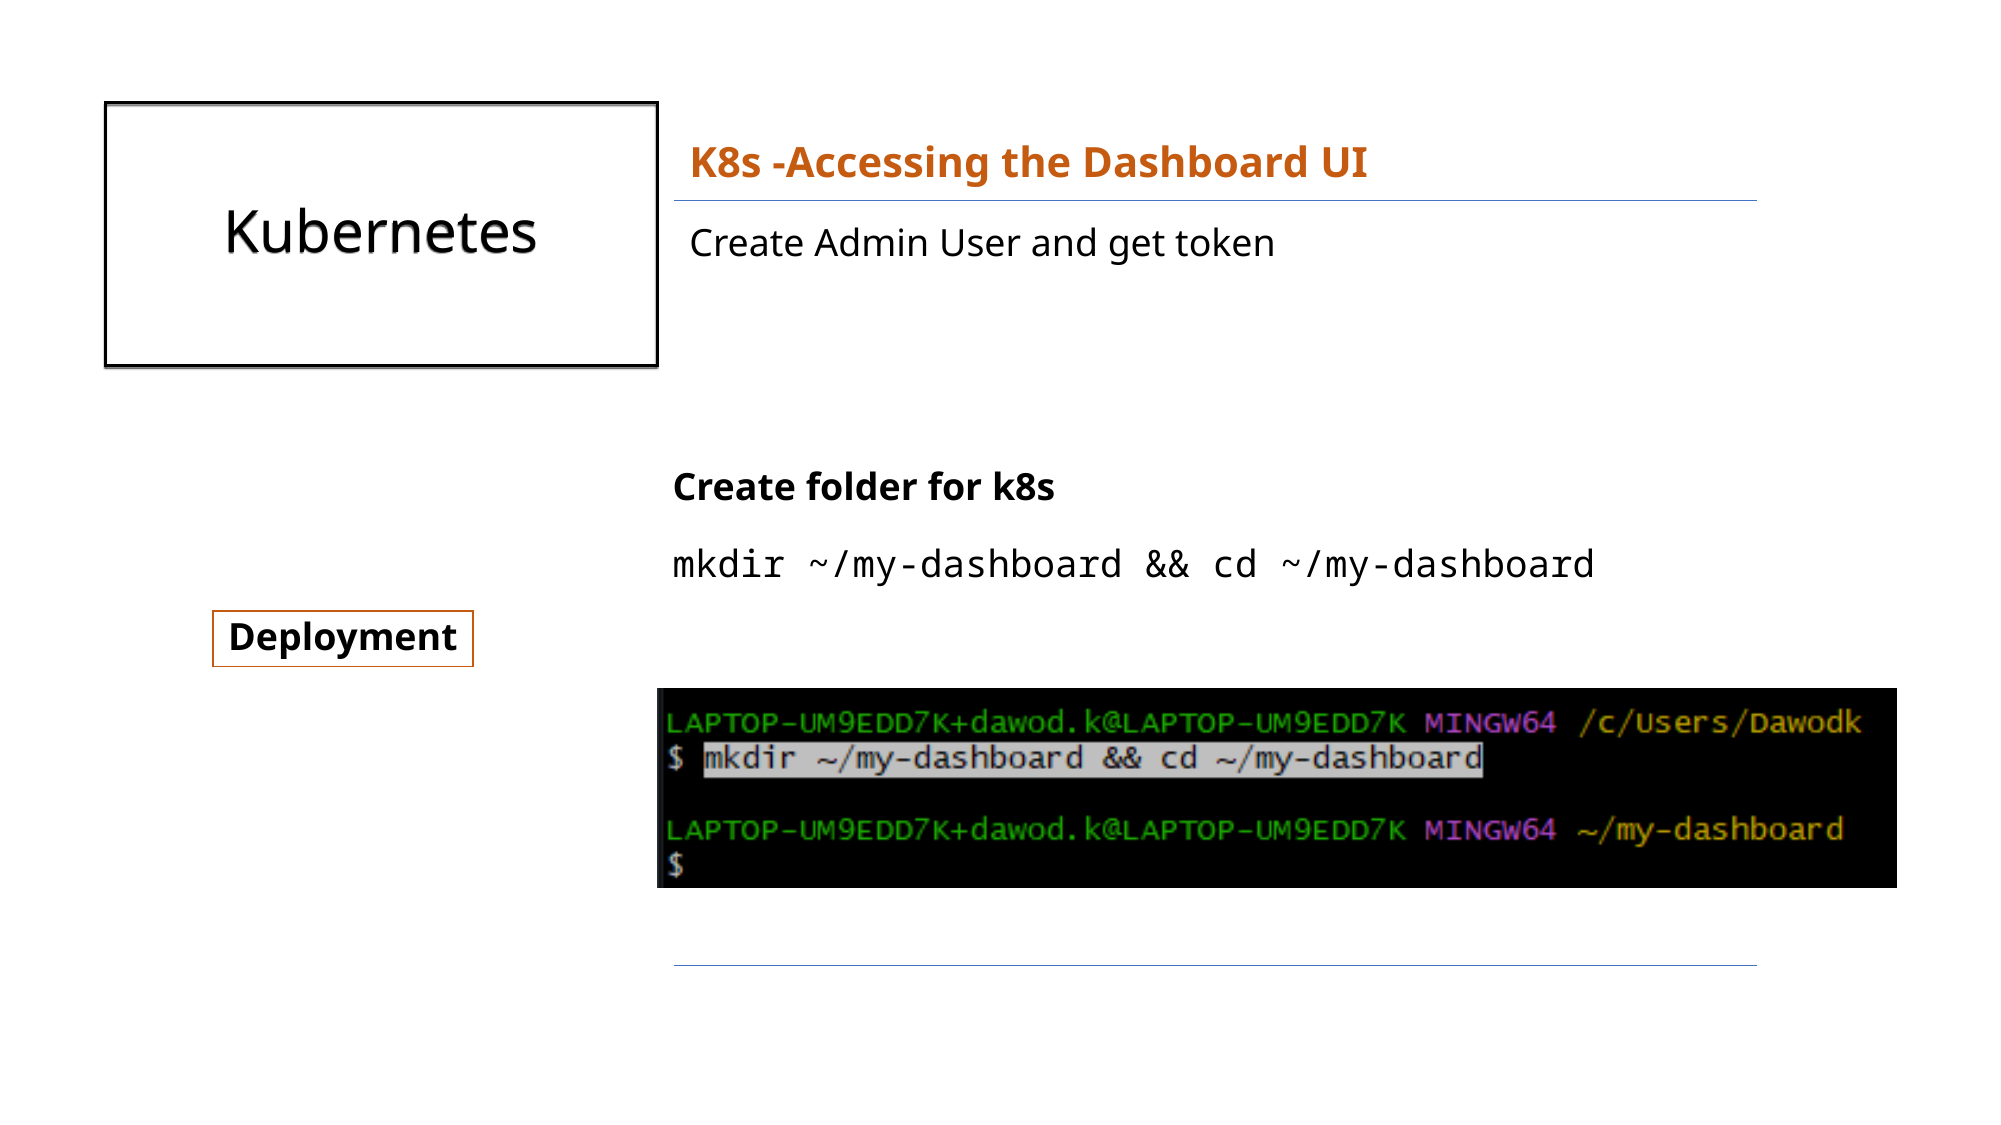

# Kubernetes
K8s -Accessing the Dashboard UI
Create Admin User and get token
Create folder for k8s
mkdir ~/my-dashboard && cd ~/my-dashboard
Deployment